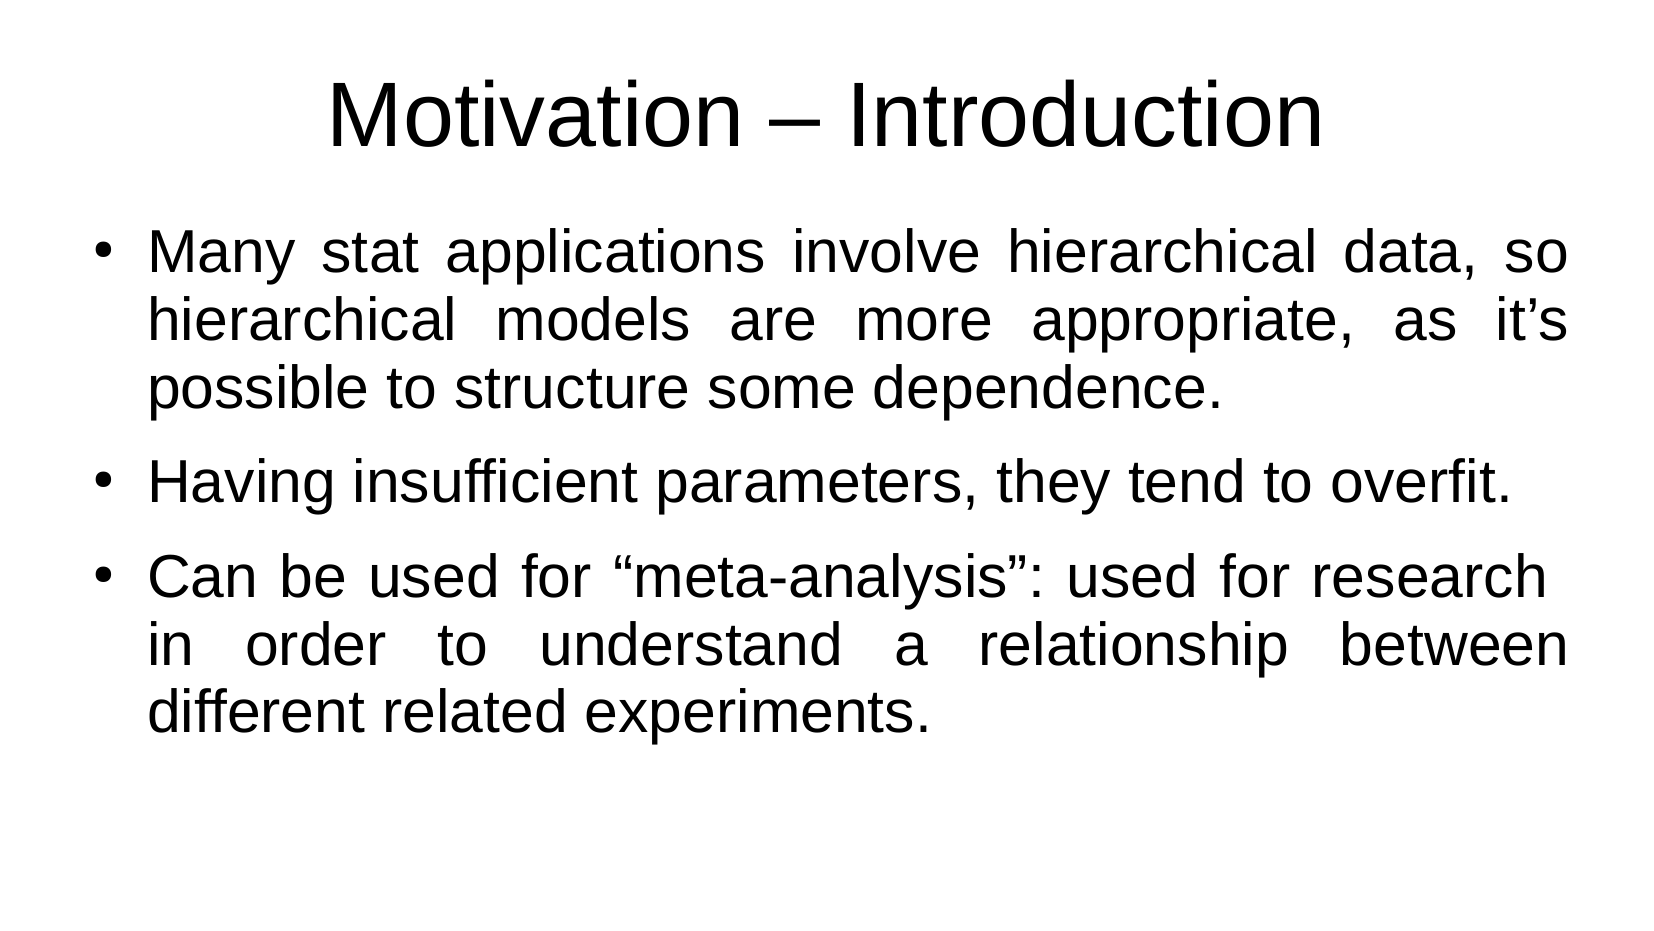

# Motivation – Introduction
Many stat applications involve hierarchical data, so hierarchical models are more appropriate, as it’s possible to structure some dependence.
Having insufficient parameters, they tend to overfit.
Can be used for “meta-analysis”: used for research in order to understand a relationship between different related experiments.